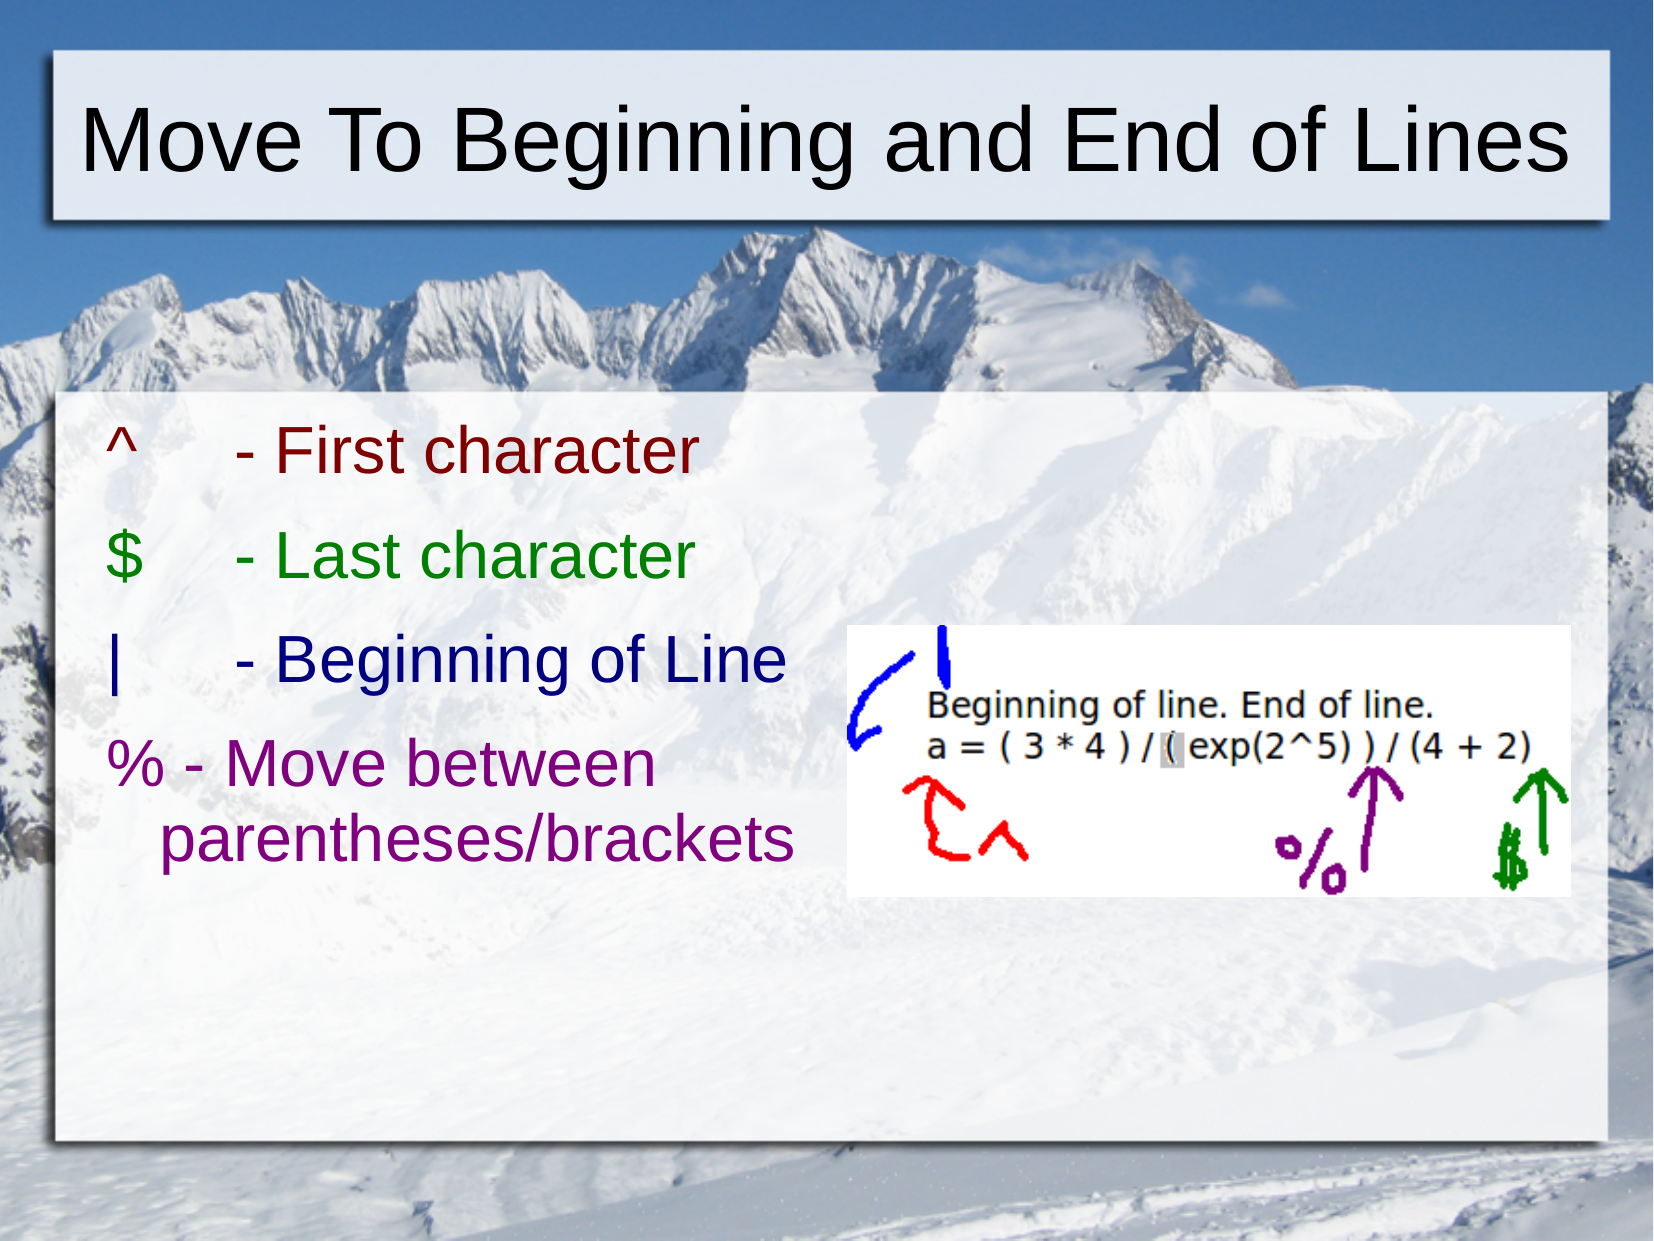

# Move To Beginning and End of Lines
^	- First character
$	- Last character
|	- Beginning of Line
% - Move between parentheses/brackets